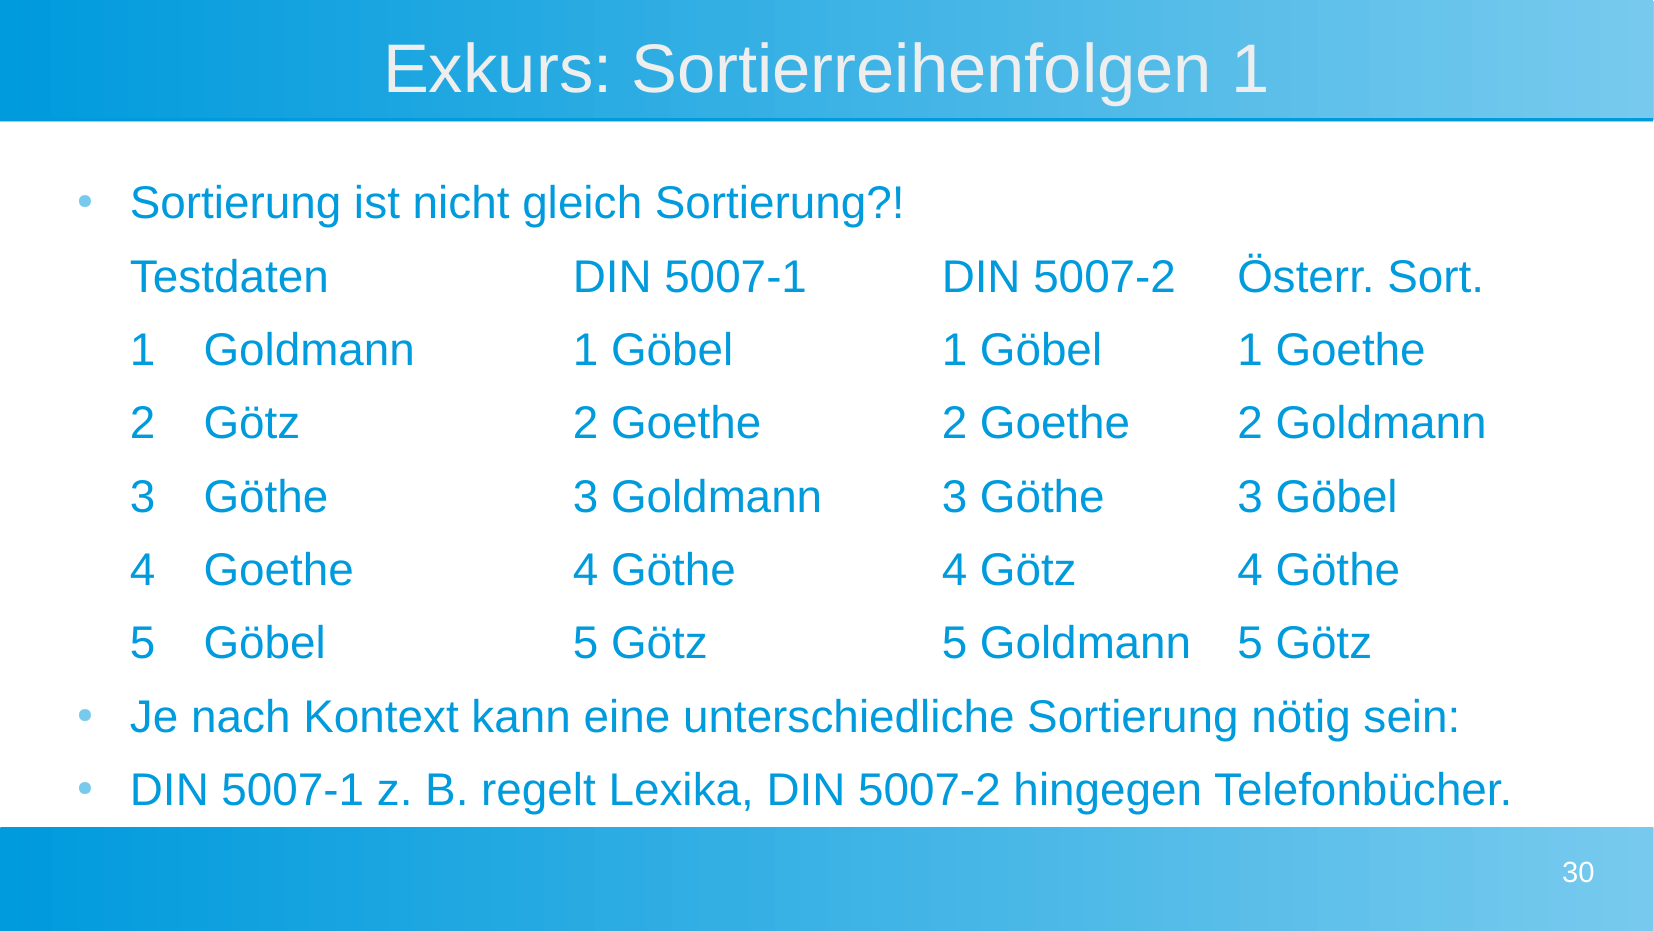

# Exkurs: Sortierreihenfolgen 1
Sortierung ist nicht gleich Sortierung?!
Testdaten				DIN 5007-1		DIN 5007-2	Österr. Sort.
1 	Goldmann			1 Göbel			1 Göbel		1 Goethe
2 	Götz				2 Goethe			2 Goethe		2 Goldmann
3 	Göthe				3 Goldmann		3 Göthe		3 Göbel
4	Goethe			4 Göthe			4 Götz			4 Göthe
5	Göbel				5 Götz				5 Goldmann	5 Götz
Je nach Kontext kann eine unterschiedliche Sortierung nötig sein:
DIN 5007-1 z. B. regelt Lexika, DIN 5007-2 hingegen Telefonbücher.
30